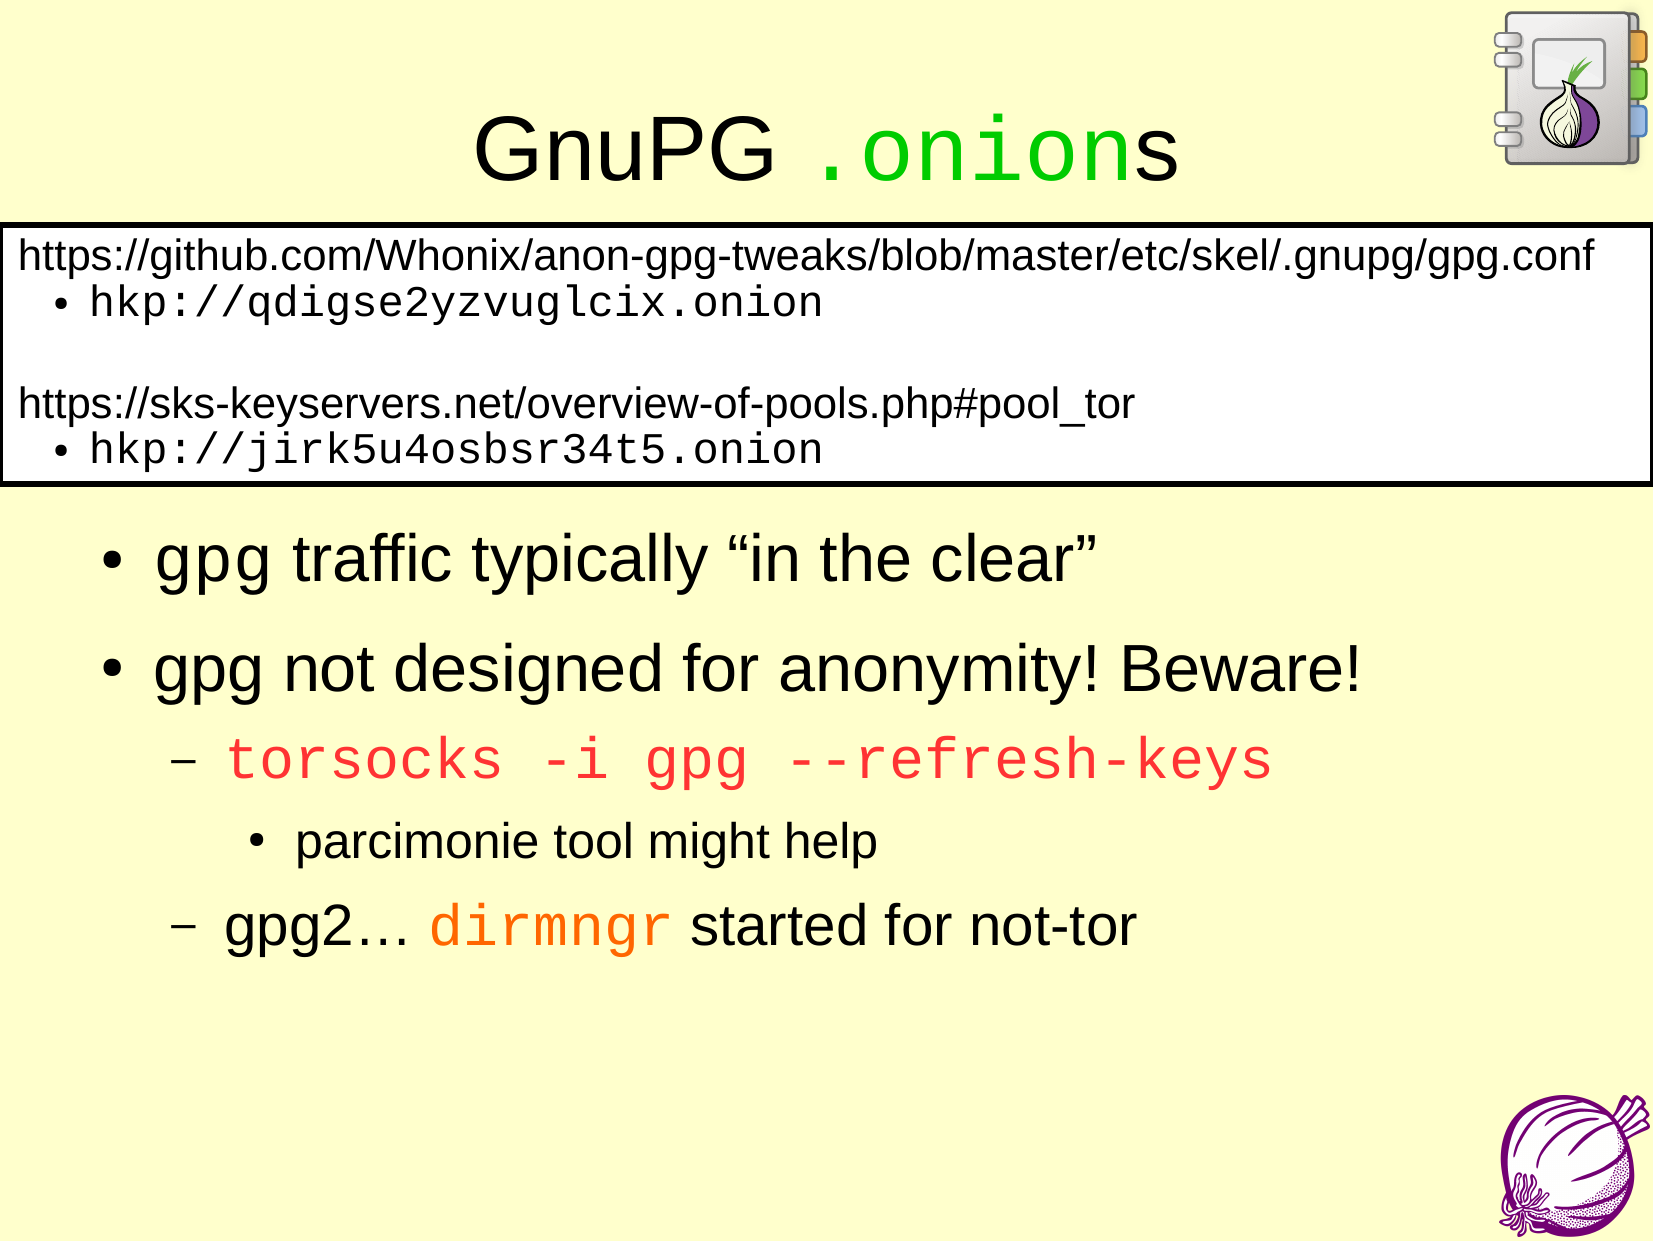

# GnuPG .onions
https://github.com/Whonix/anon-gpg-tweaks/blob/master/etc/skel/.gnupg/gpg.conf
hkp://qdigse2yzvuglcix.onion
https://sks-keyservers.net/overview-of-pools.php#pool_tor
hkp://jirk5u4osbsr34t5.onion
gpg traffic typically “in the clear”
gpg not designed for anonymity! Beware!
torsocks -i gpg --refresh-keys
parcimonie tool might help
gpg2… dirmngr started for not-tor